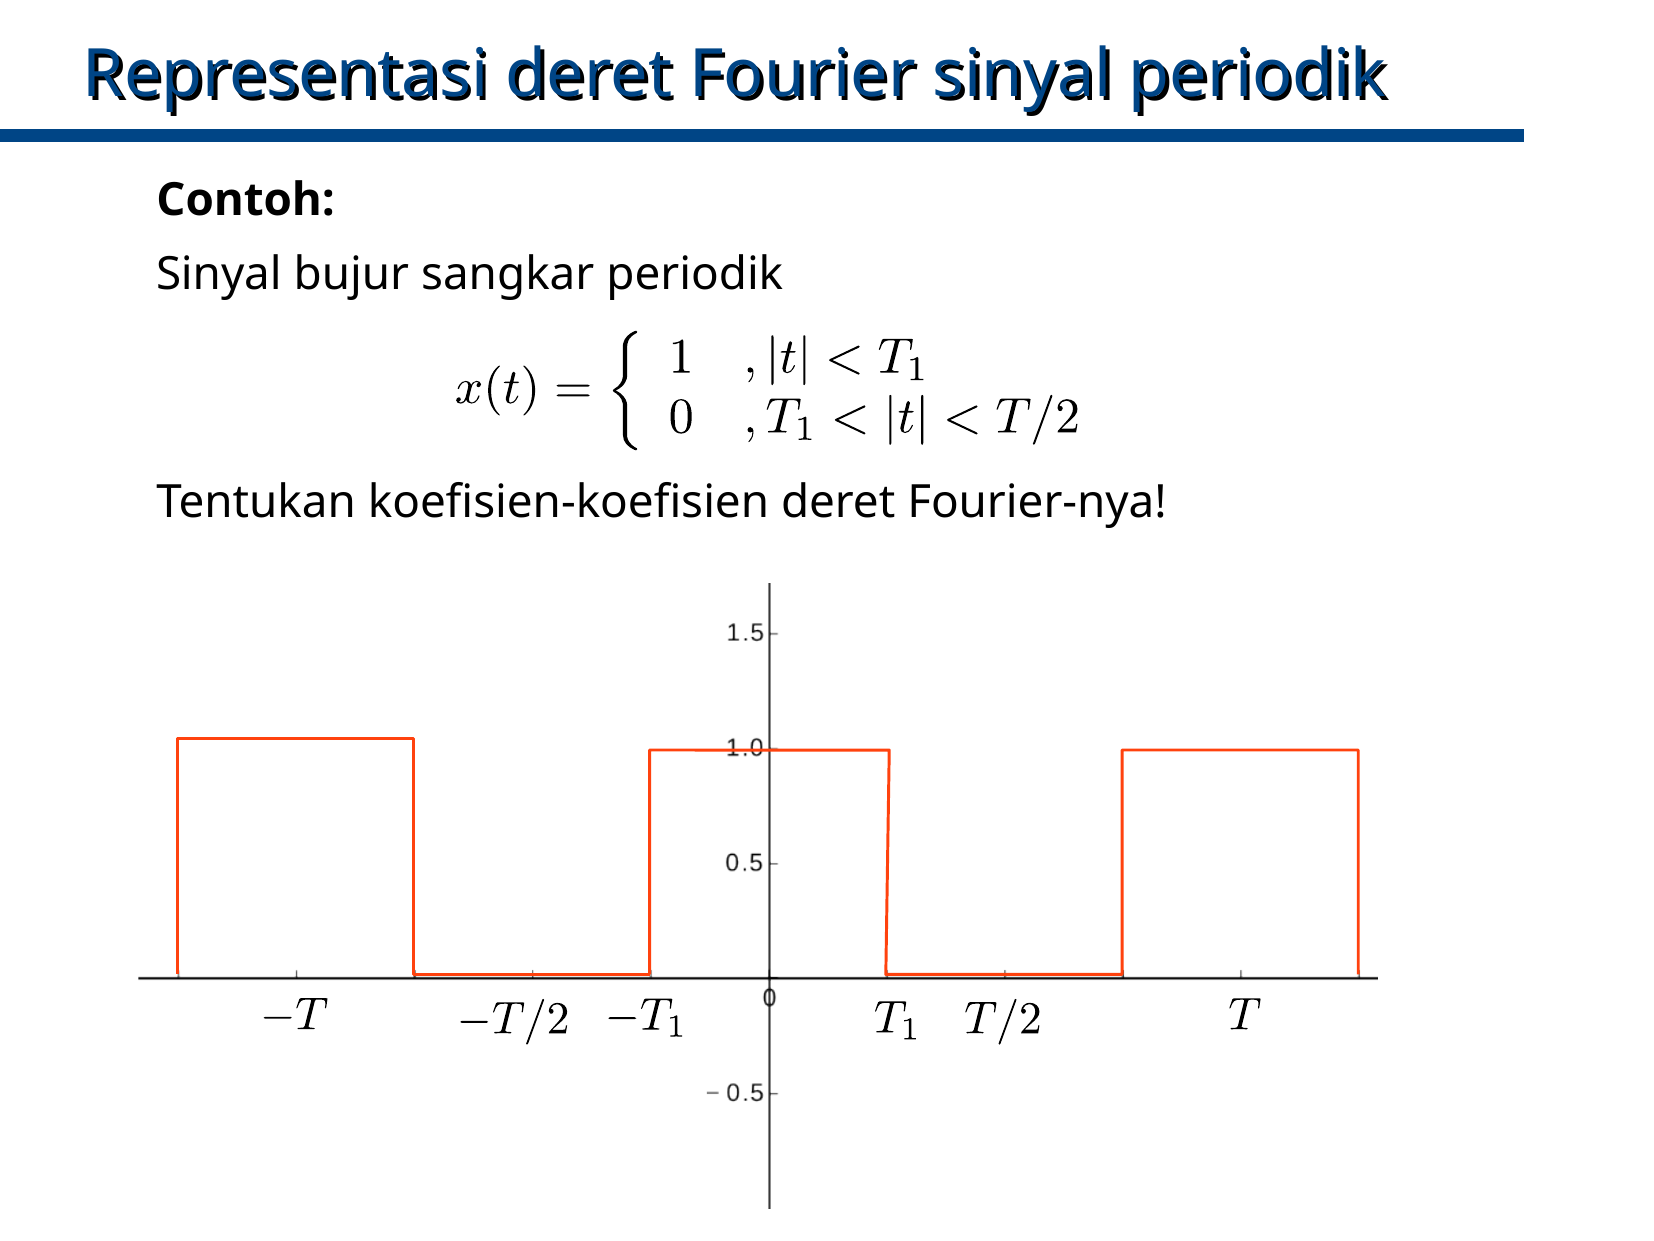

Representasi deret Fourier sinyal periodik
Contoh:
Sinyal bujur sangkar periodik
Tentukan koefisien-koefisien deret Fourier-nya!